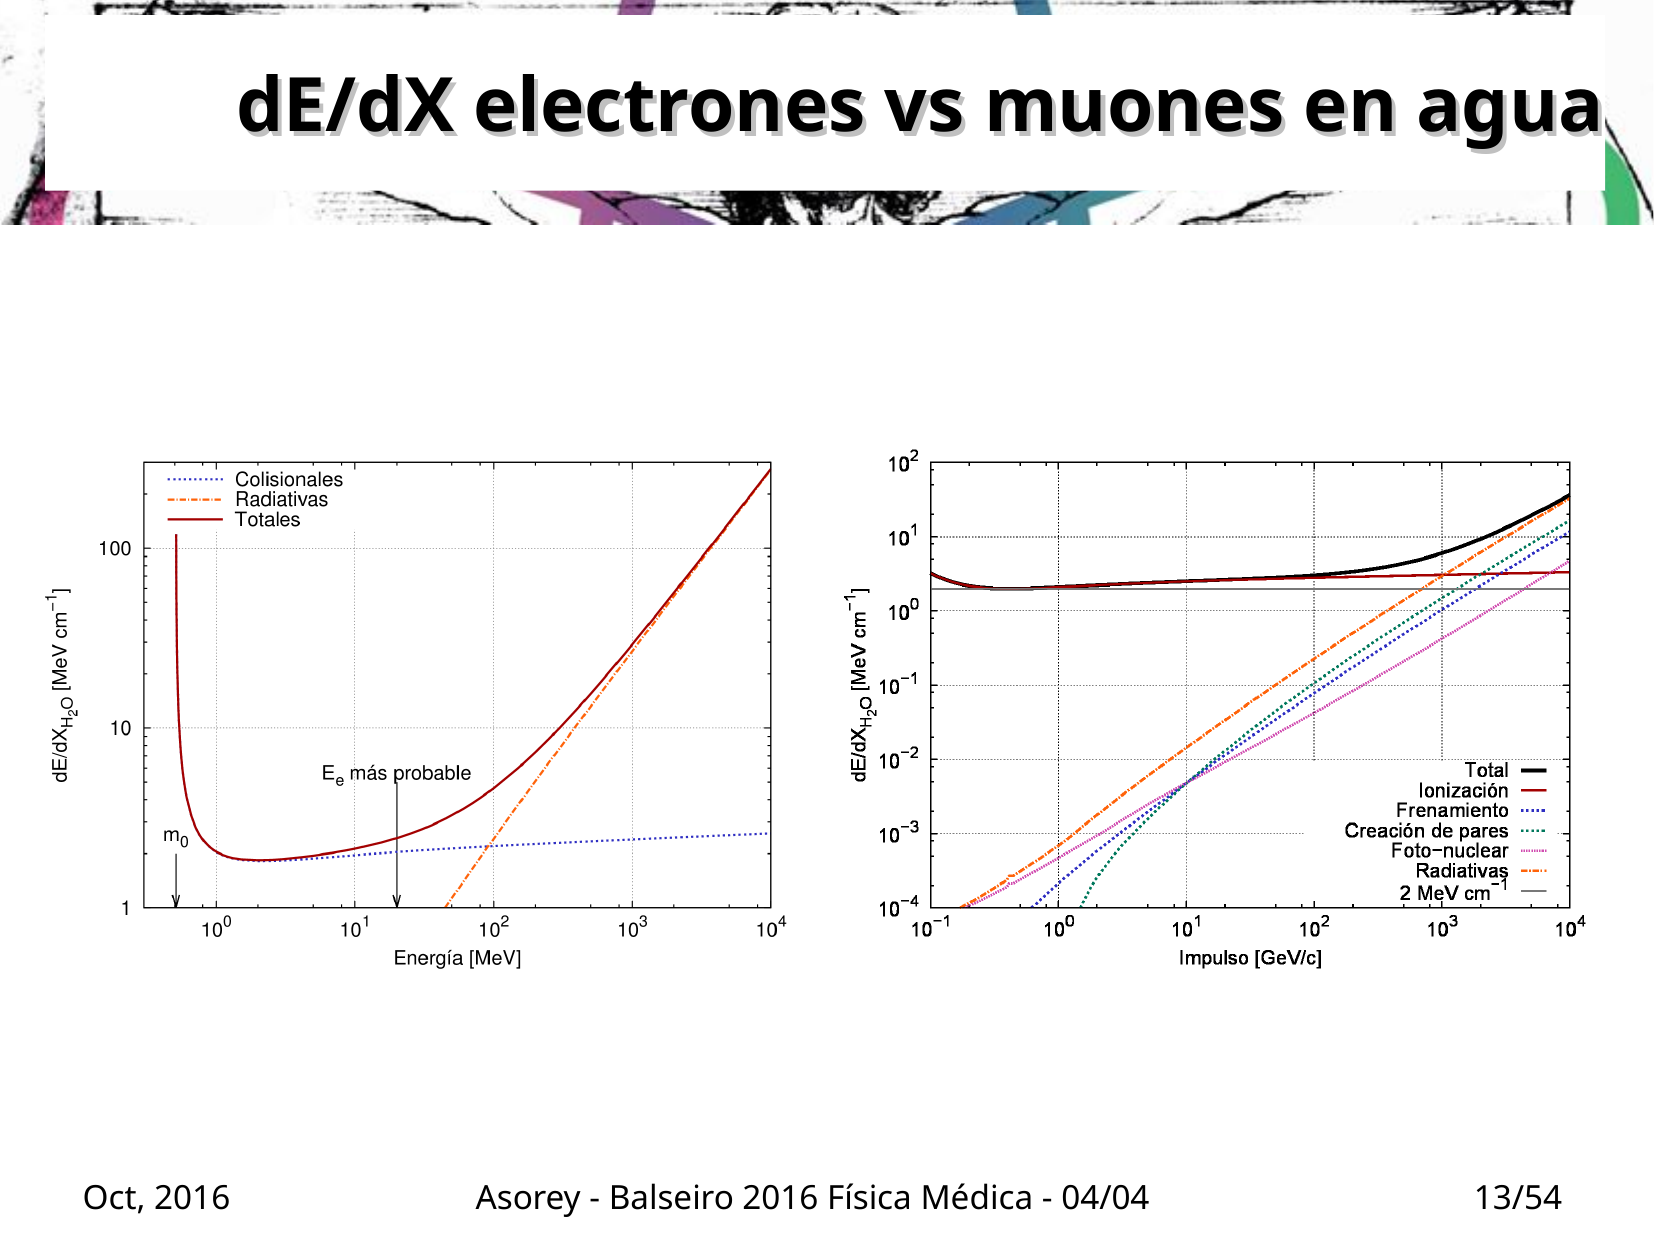

# dE/dX electrones vs muones en agua
Oct, 2016
Asorey - Balseiro 2016 Física Médica - 04/04
13